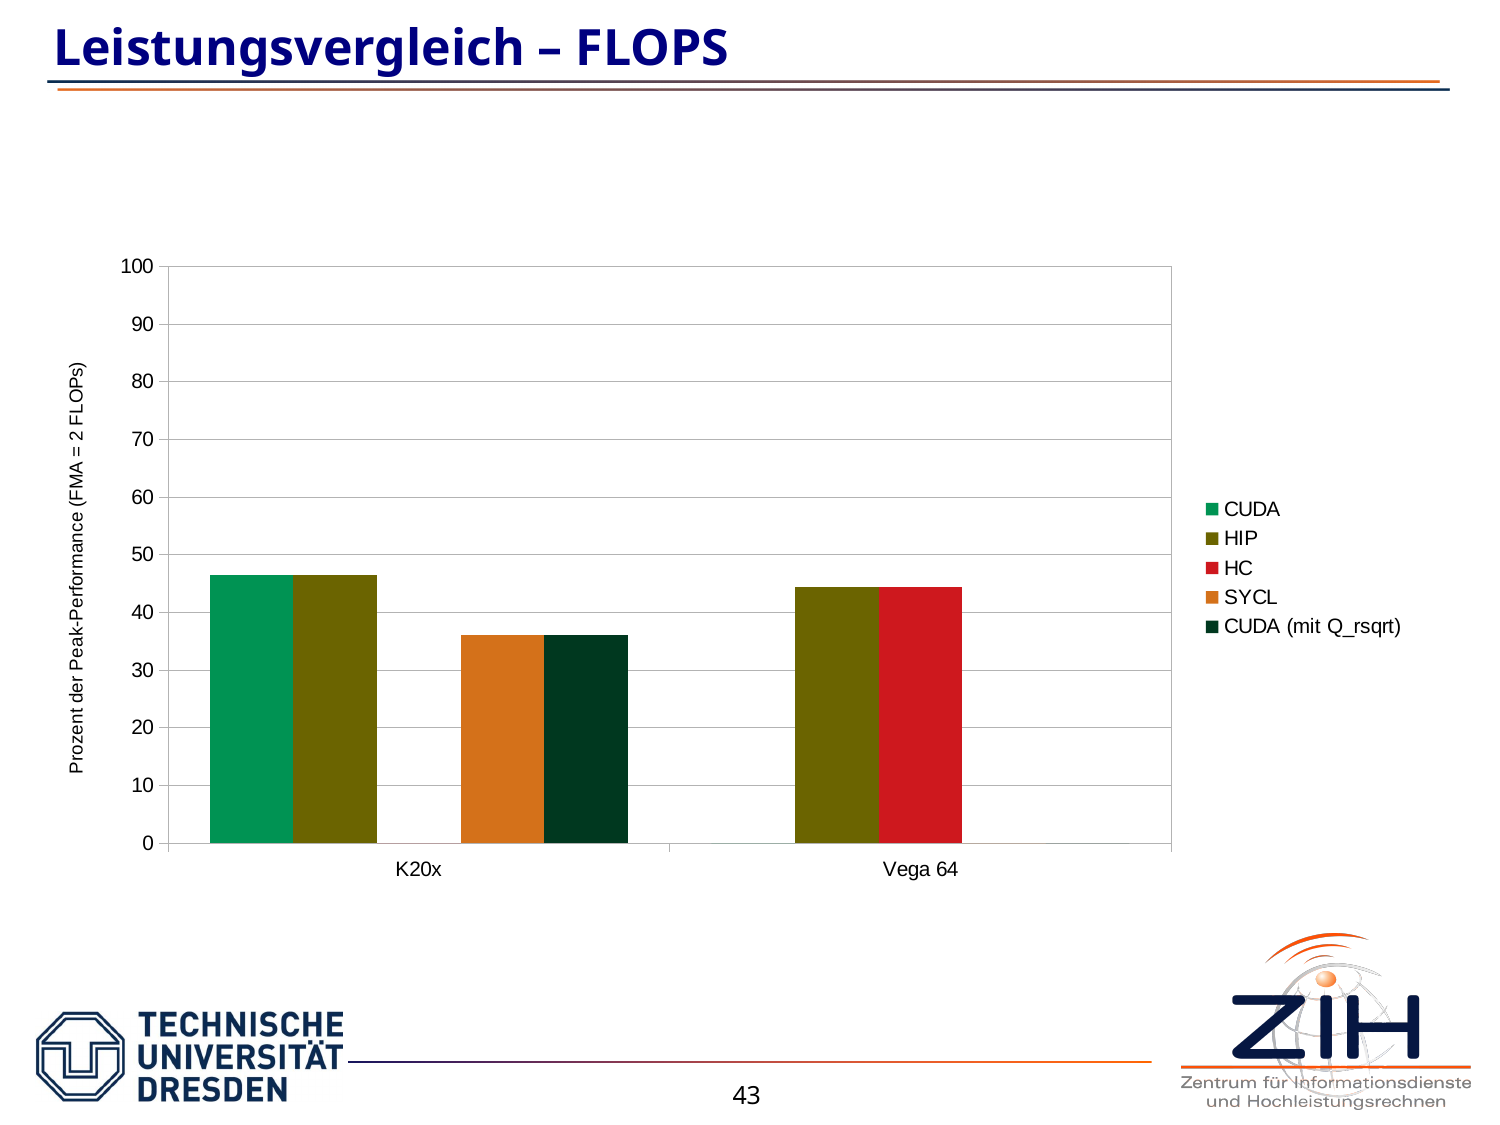

# Leistungsvergleich – FLOPS
### Chart
| Category | CUDA | HIP | HC | SYCL | CUDA (mit Q_rsqrt) |
|---|---|---|---|---|---|
| K20x | 46.55 | 46.5 | 0.0 | 36.02 | 36.02 |
| Vega 64 | 0.0 | 44.35 | 44.37 | 0.0 | 0.0 |43